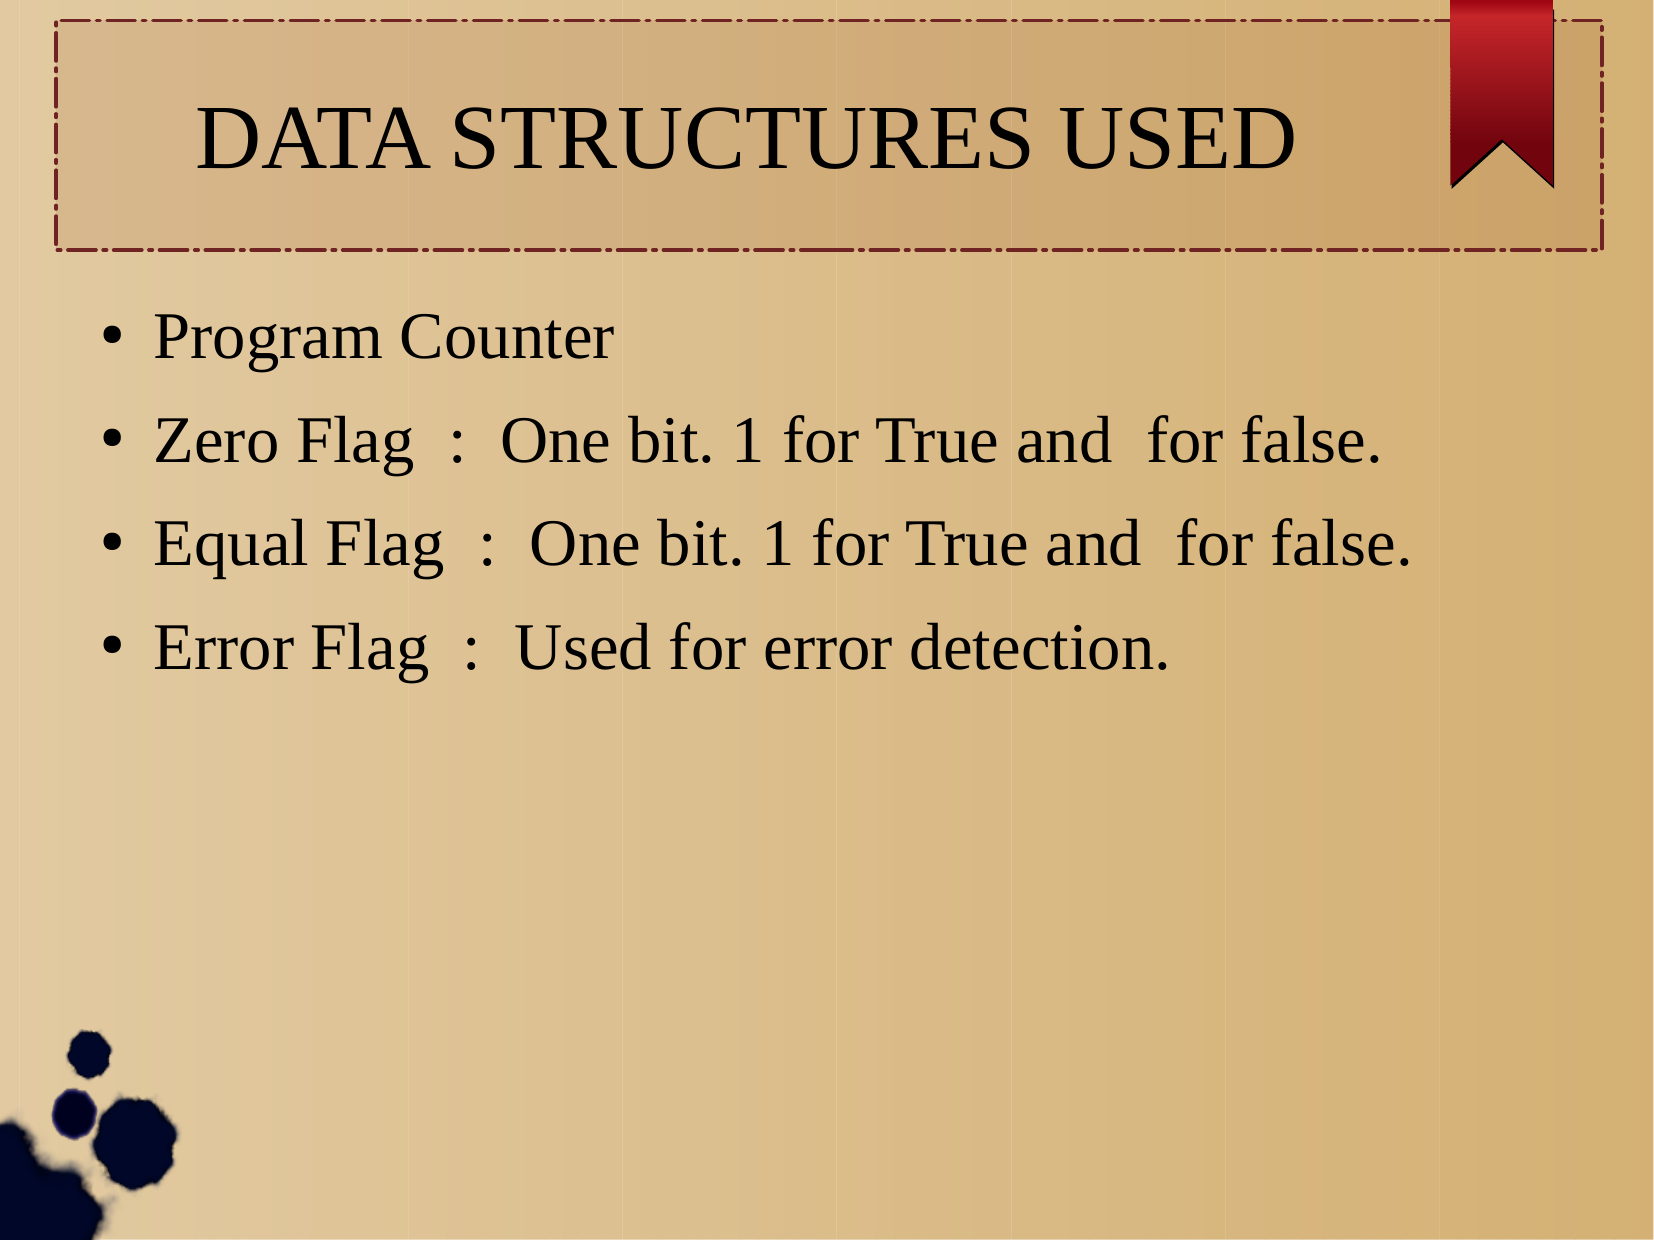

# DATA STRUCTURES USED
Program Counter
Zero Flag : One bit. 1 for True and for false.
Equal Flag : One bit. 1 for True and for false.
Error Flag : Used for error detection.